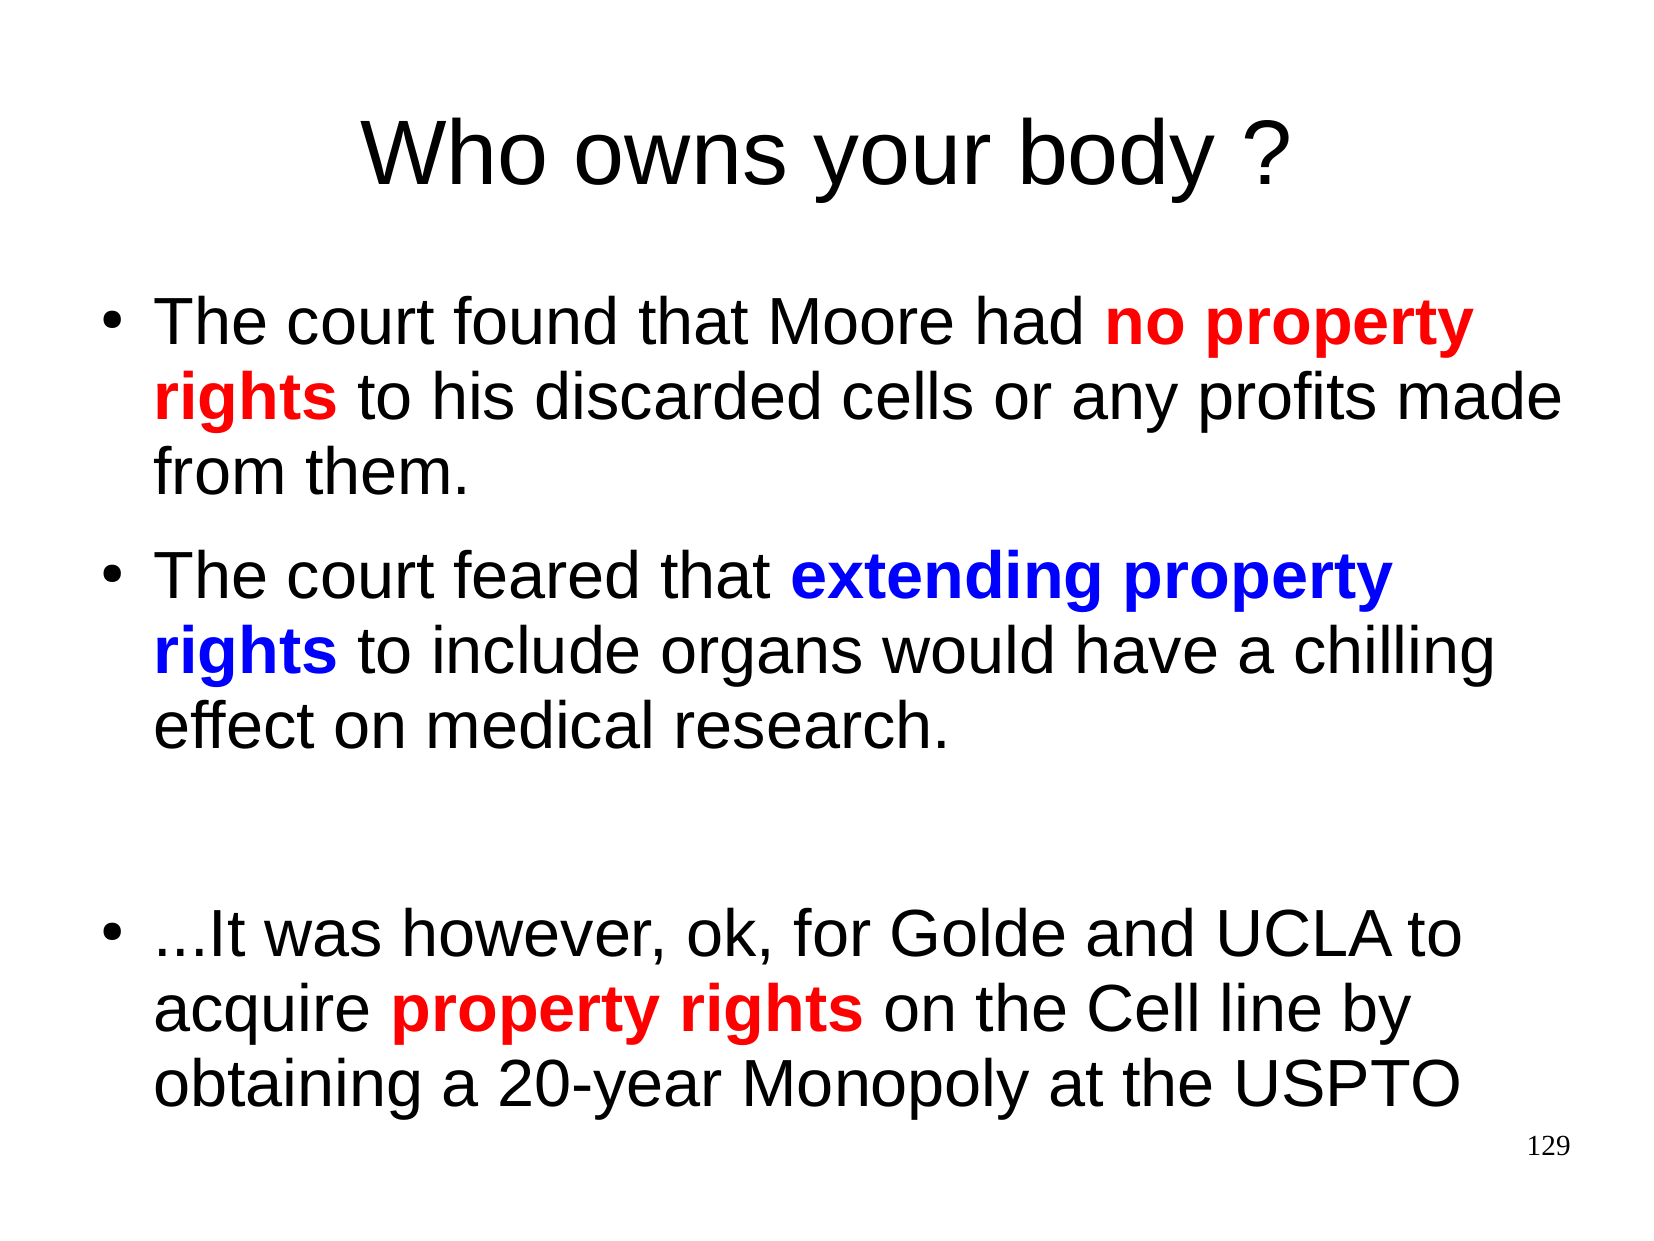

# Who owns your body ?
The court found that Moore had no property rights to his discarded cells or any profits made from them.
The court feared that extending property rights to include organs would have a chilling effect on medical research.
...It was however, ok, for Golde and UCLA to acquire property rights on the Cell line by obtaining a 20-year Monopoly at the USPTO
129